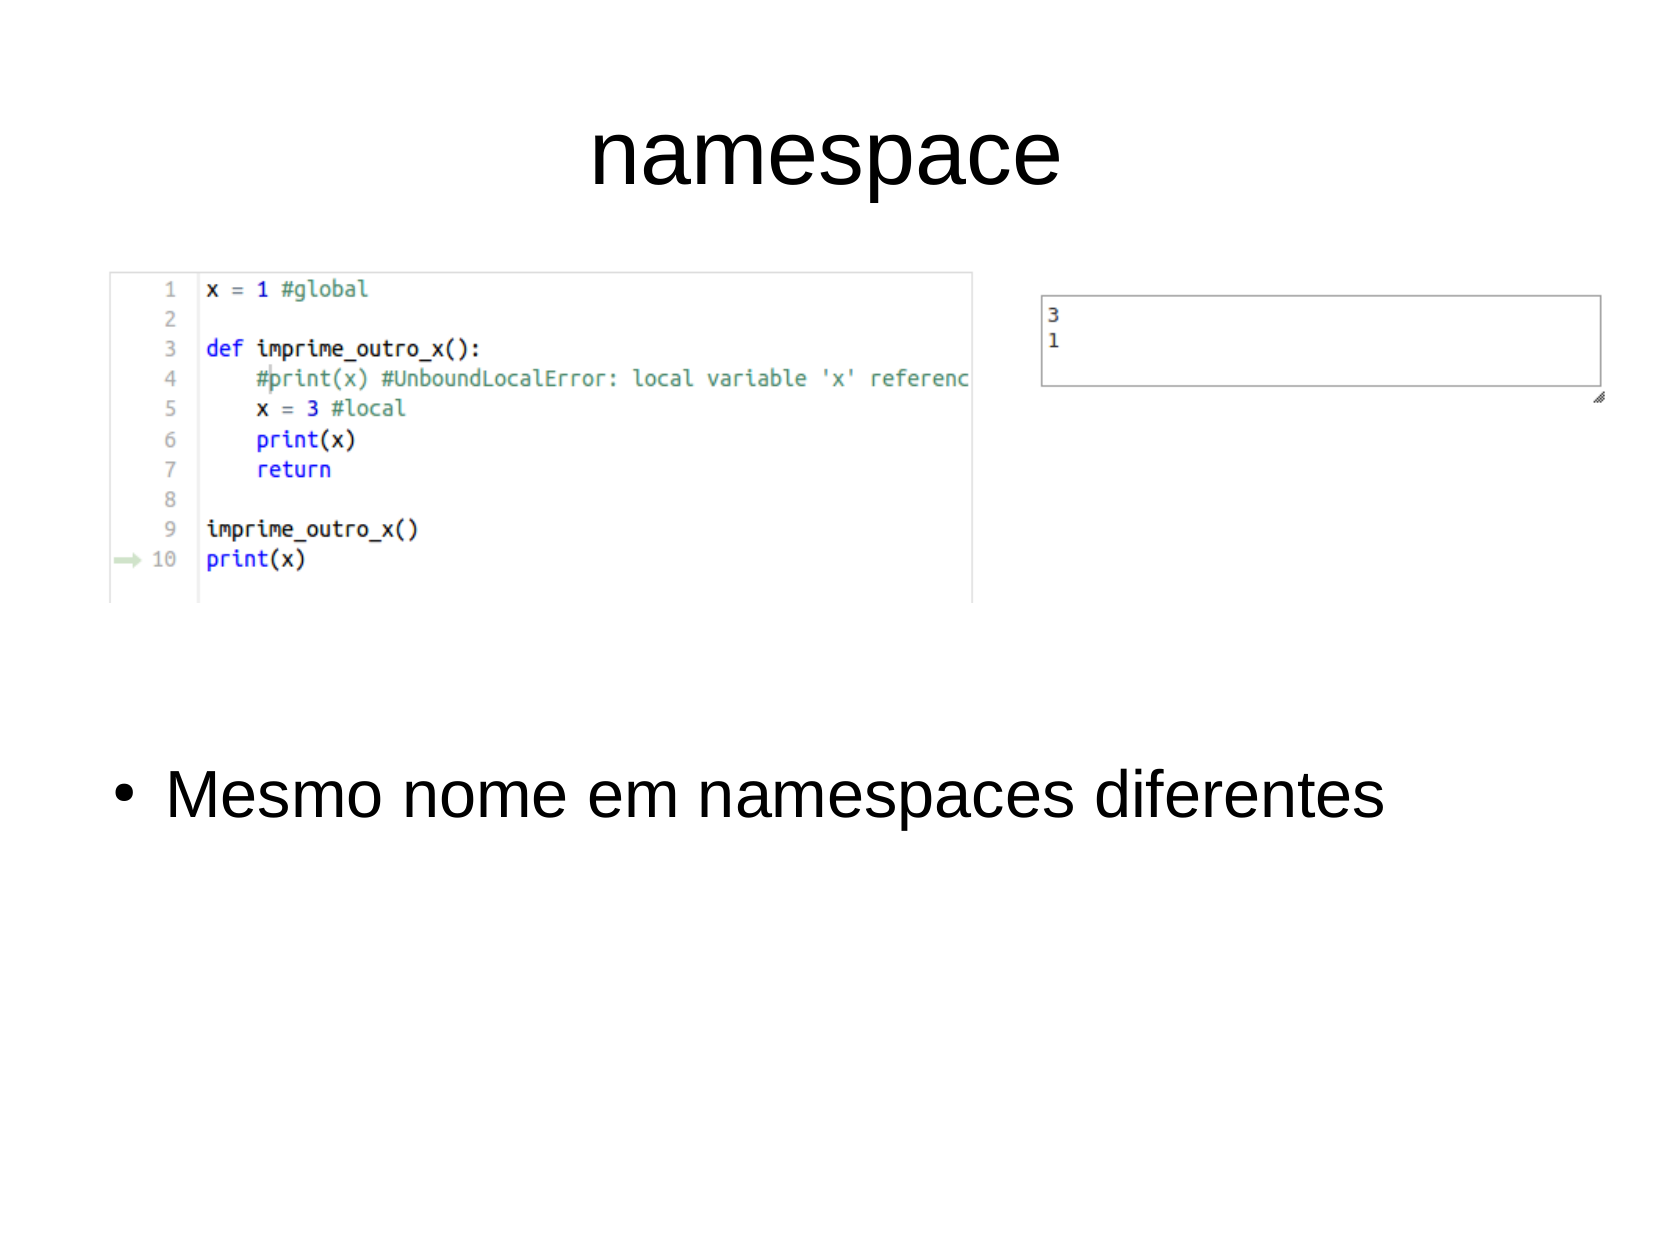

# namespace
Mesmo nome em namespaces diferentes